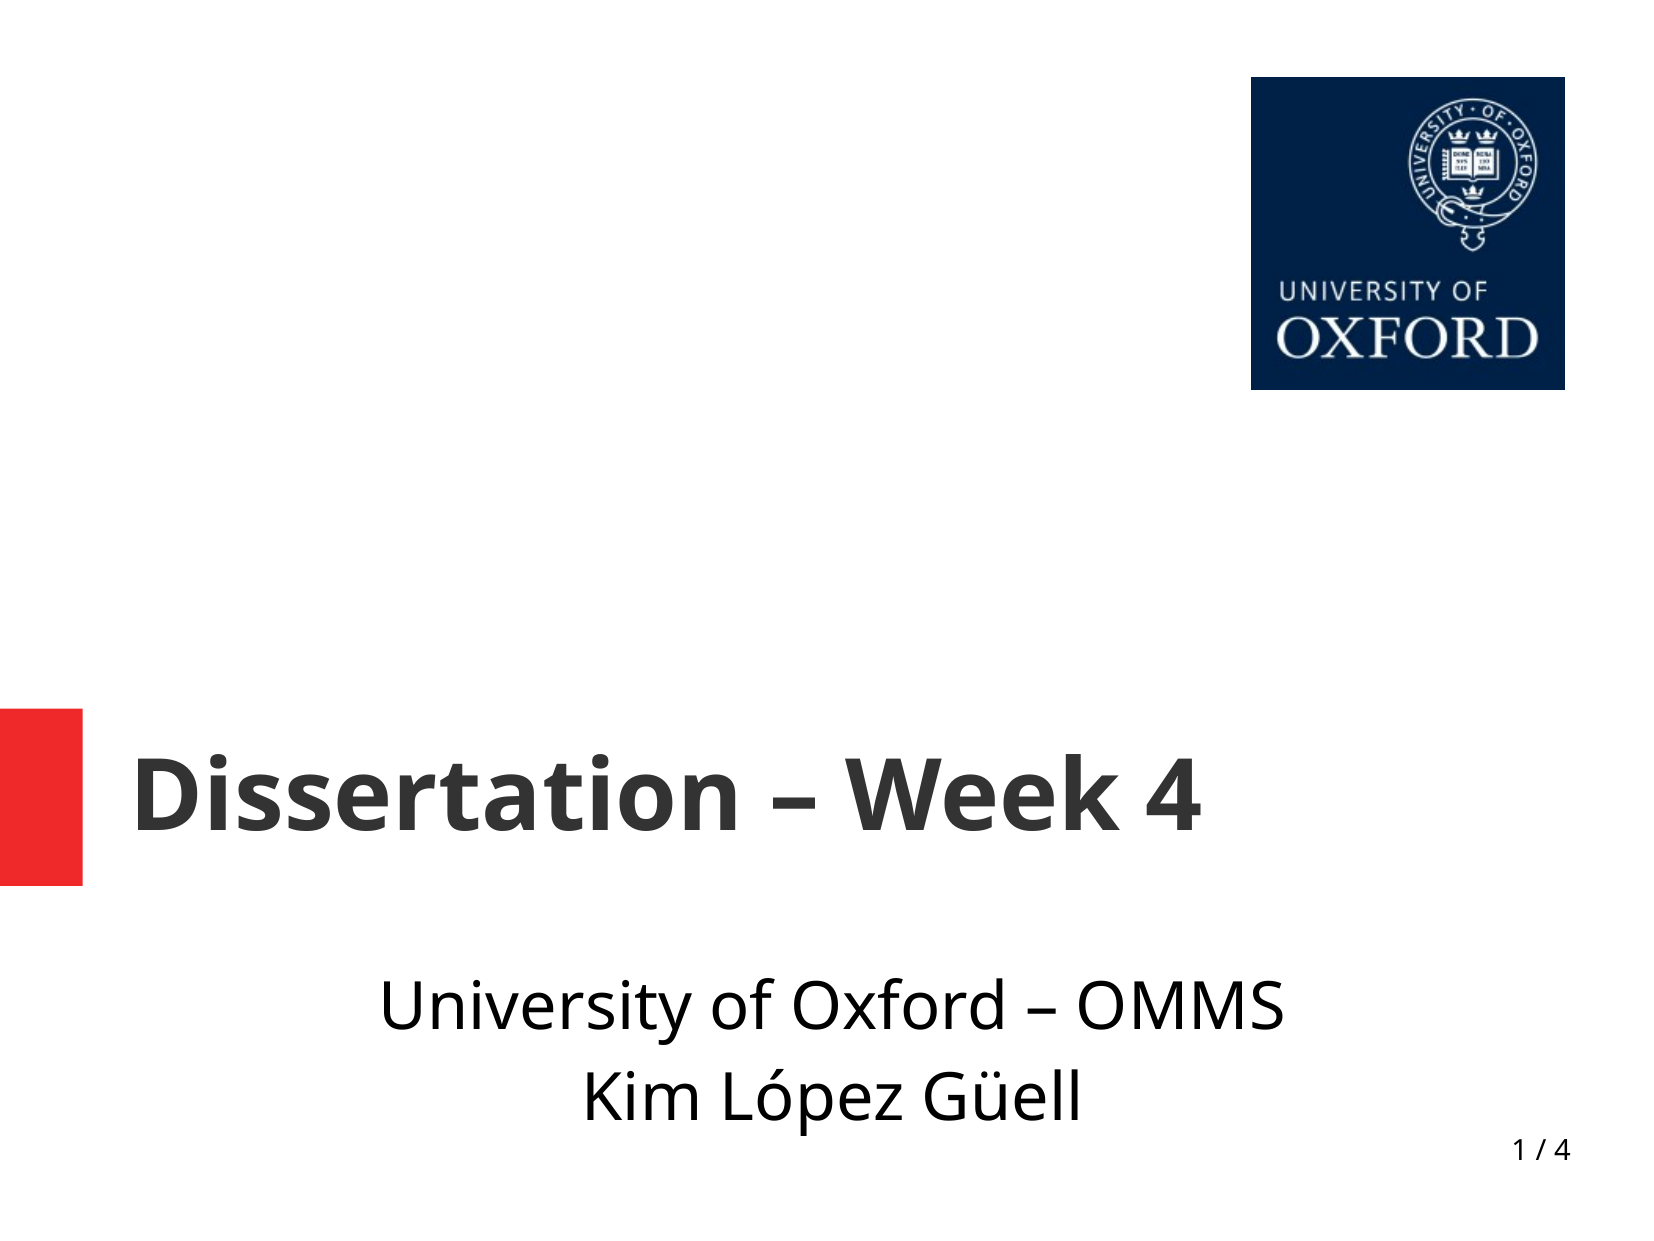

# Dissertation – Week 4
University of Oxford – OMMS
Kim López Güell
1